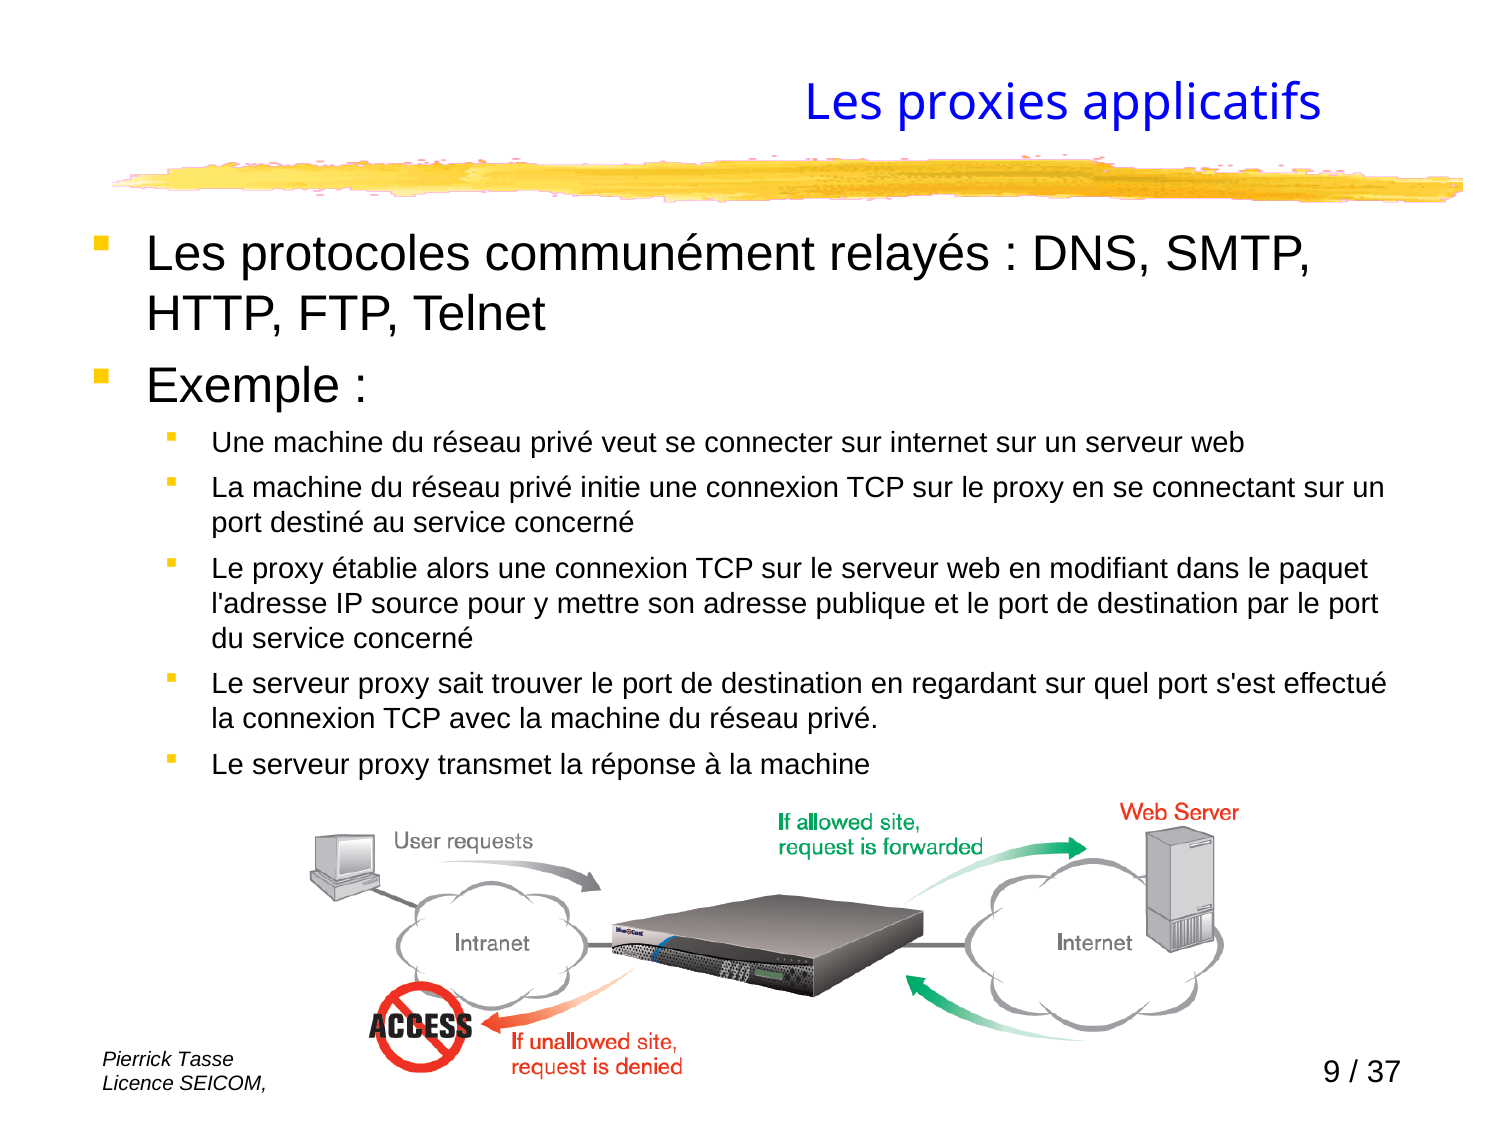

# Les proxies applicatifs
Les protocoles communément relayés : DNS, SMTP, HTTP, FTP, Telnet
Exemple :
Une machine du réseau privé veut se connecter sur internet sur un serveur web
La machine du réseau privé initie une connexion TCP sur le proxy en se connectant sur un port destiné au service concerné
Le proxy établie alors une connexion TCP sur le serveur web en modifiant dans le paquet l'adresse IP source pour y mettre son adresse publique et le port de destination par le port du service concerné
Le serveur proxy sait trouver le port de destination en regardant sur quel port s'est effectué la connexion TCP avec la machine du réseau privé.
Le serveur proxy transmet la réponse à la machine
9